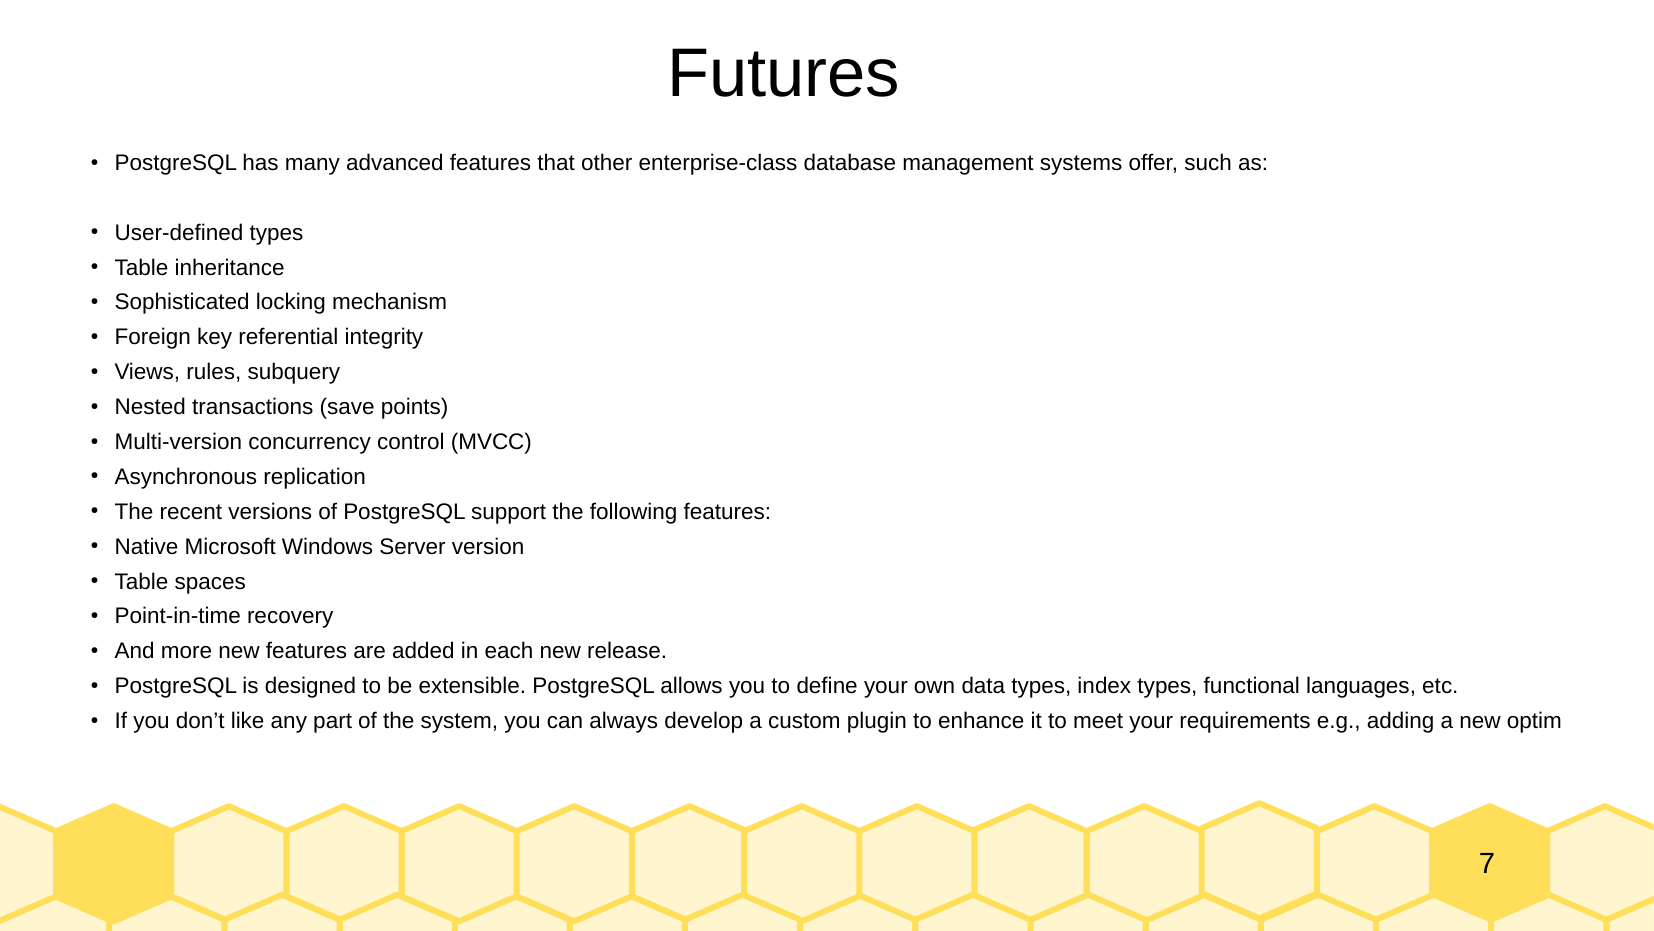

# Futures
PostgreSQL has many advanced features that other enterprise-class database management systems offer, such as:
User-defined types
Table inheritance
Sophisticated locking mechanism
Foreign key referential integrity
Views, rules, subquery
Nested transactions (save points)
Multi-version concurrency control (MVCC)
Asynchronous replication
The recent versions of PostgreSQL support the following features:
Native Microsoft Windows Server version
Table spaces
Point-in-time recovery
And more new features are added in each new release.
PostgreSQL is designed to be extensible. PostgreSQL allows you to define your own data types, index types, functional languages, etc.
If you don’t like any part of the system, you can always develop a custom plugin to enhance it to meet your requirements e.g., adding a new optim